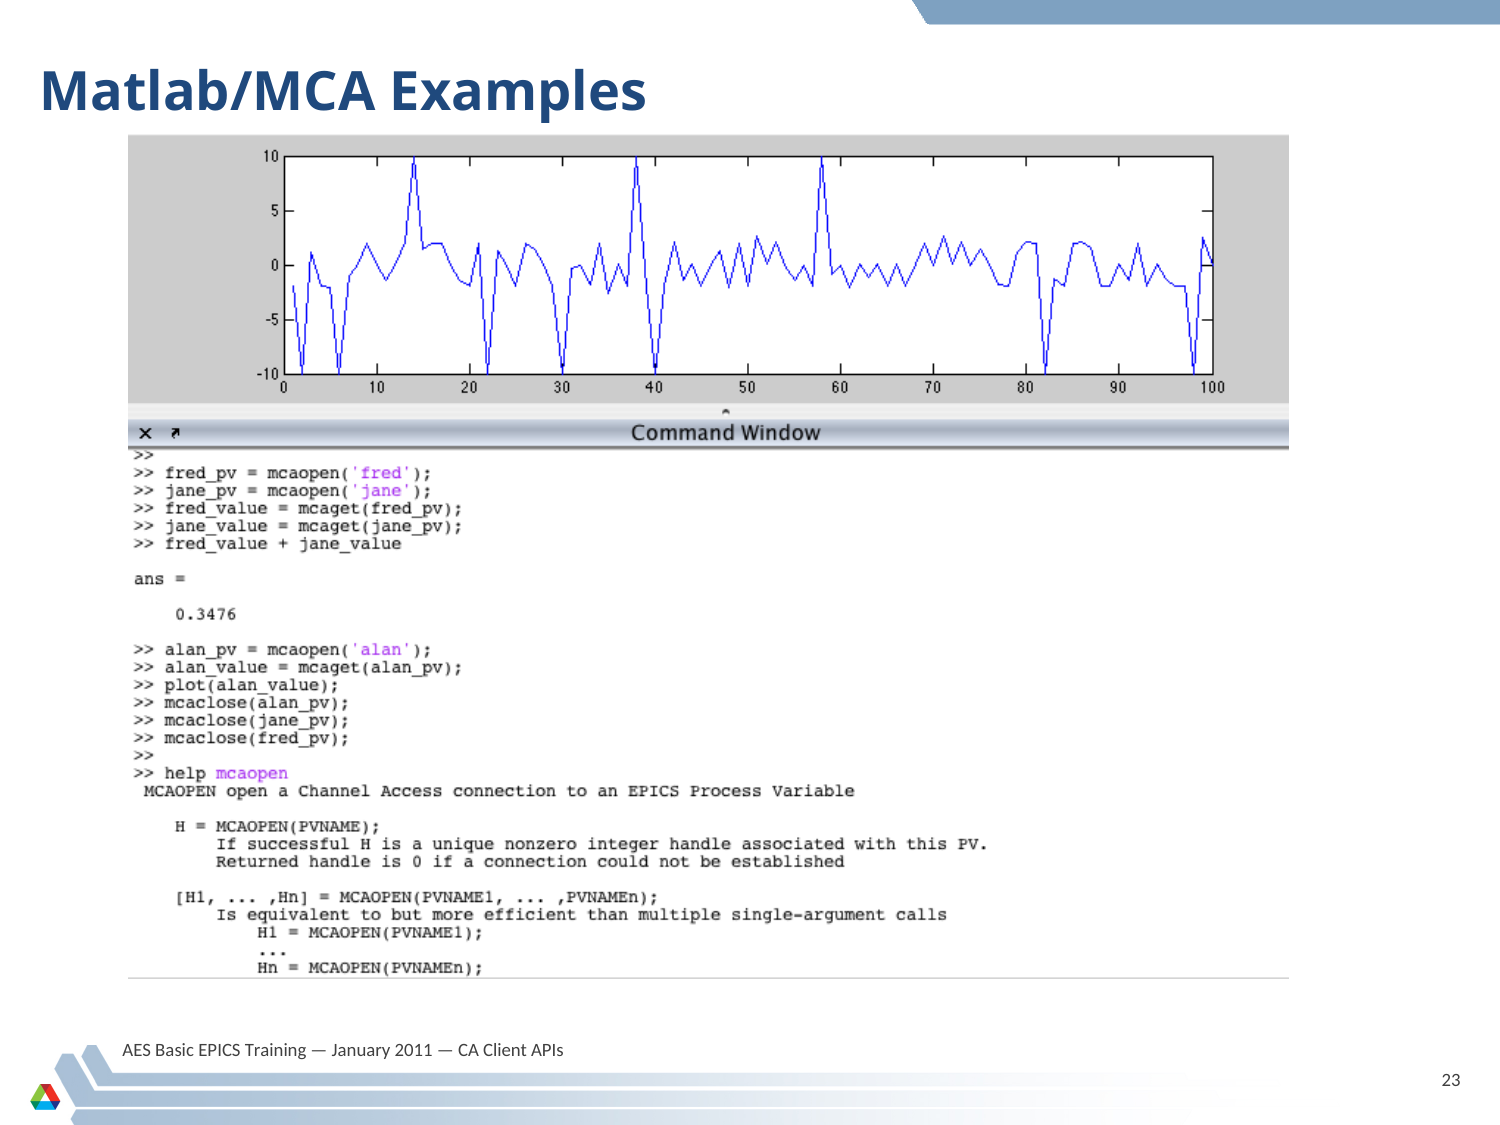

# Matlab/MCA Examples
AES Basic EPICS Training — January 2011 — CA Client APIs
23